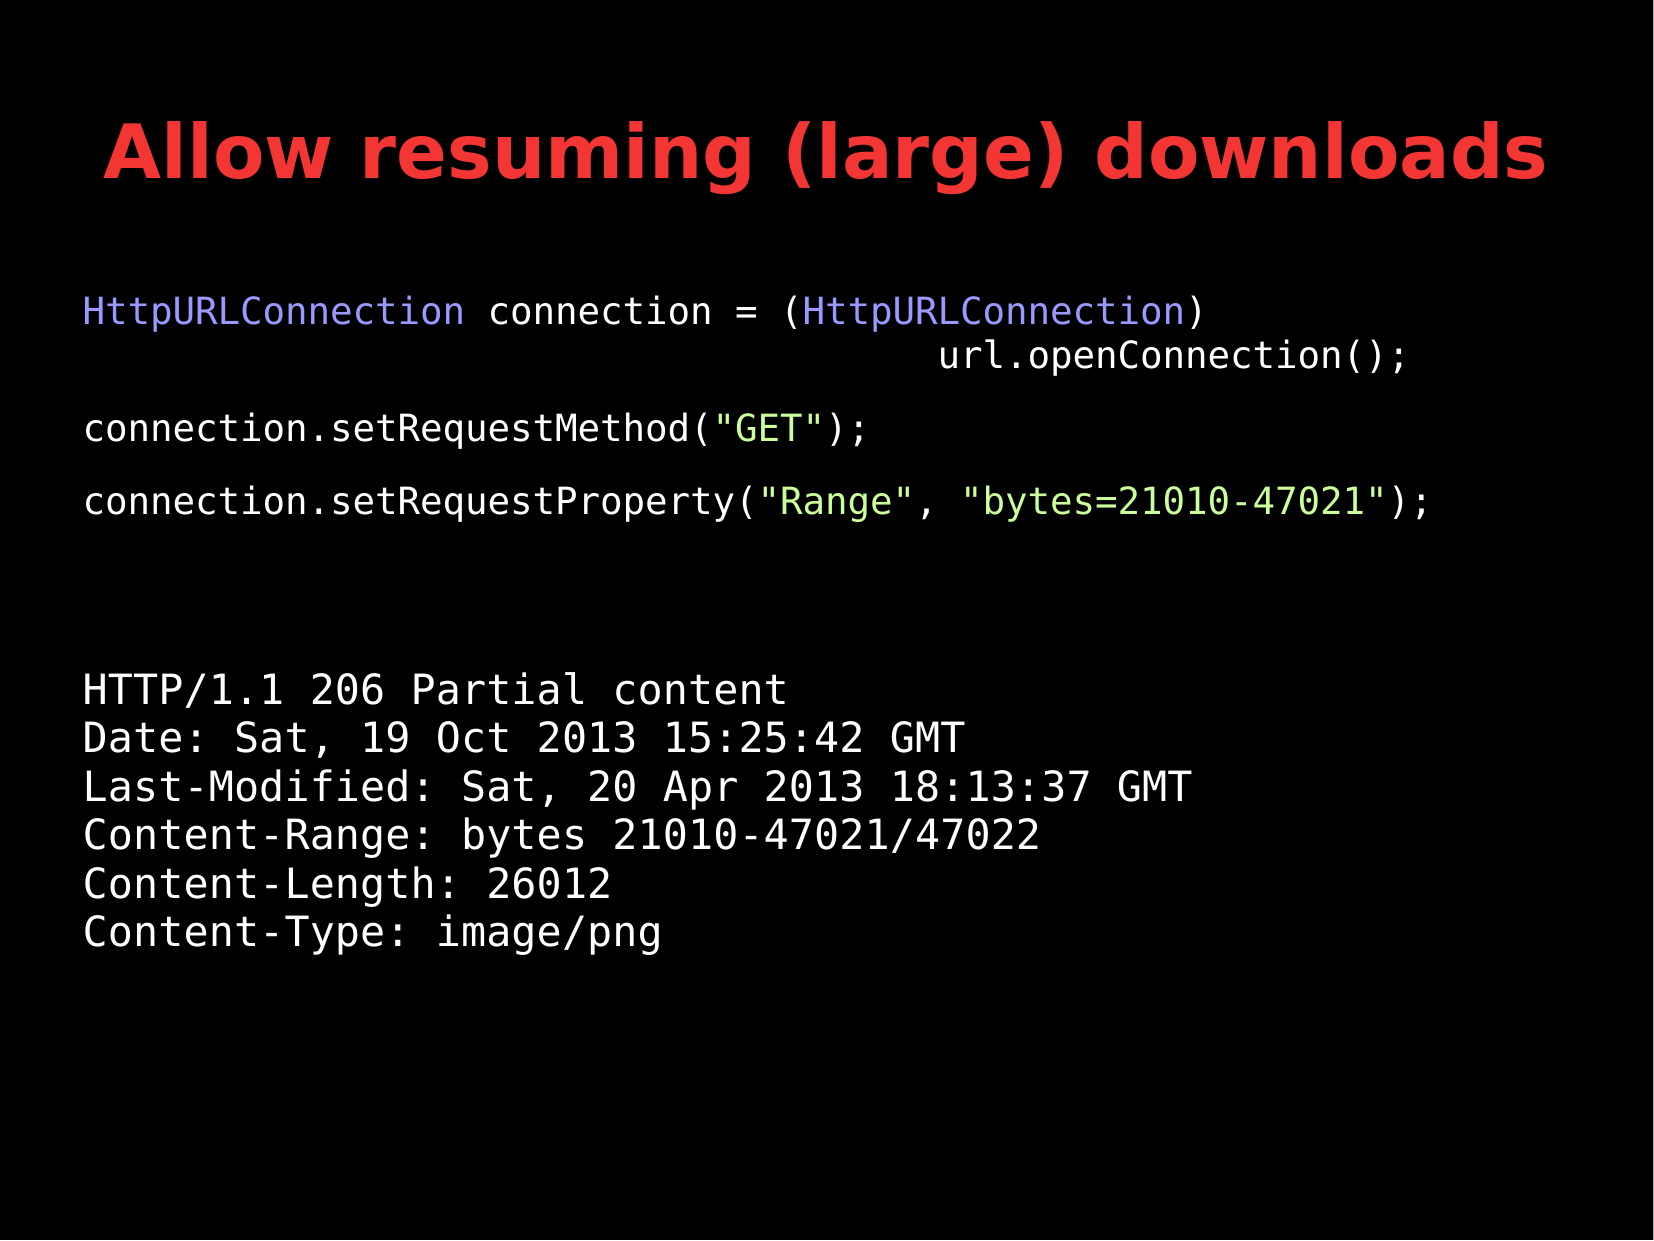

# Allow resuming (large) downloads
HttpURLConnection connection = (HttpURLConnection)
 url.openConnection();
connection.setRequestMethod("GET");
connection.setRequestProperty("Range", "bytes=21010-47021");
HTTP/1.1 206 Partial content
Date: Sat, 19 Oct 2013 15:25:42 GMT
Last-Modified: Sat, 20 Apr 2013 18:13:37 GMT
Content-Range: bytes 21010-47021/47022
Content-Length: 26012
Content-Type: image/png